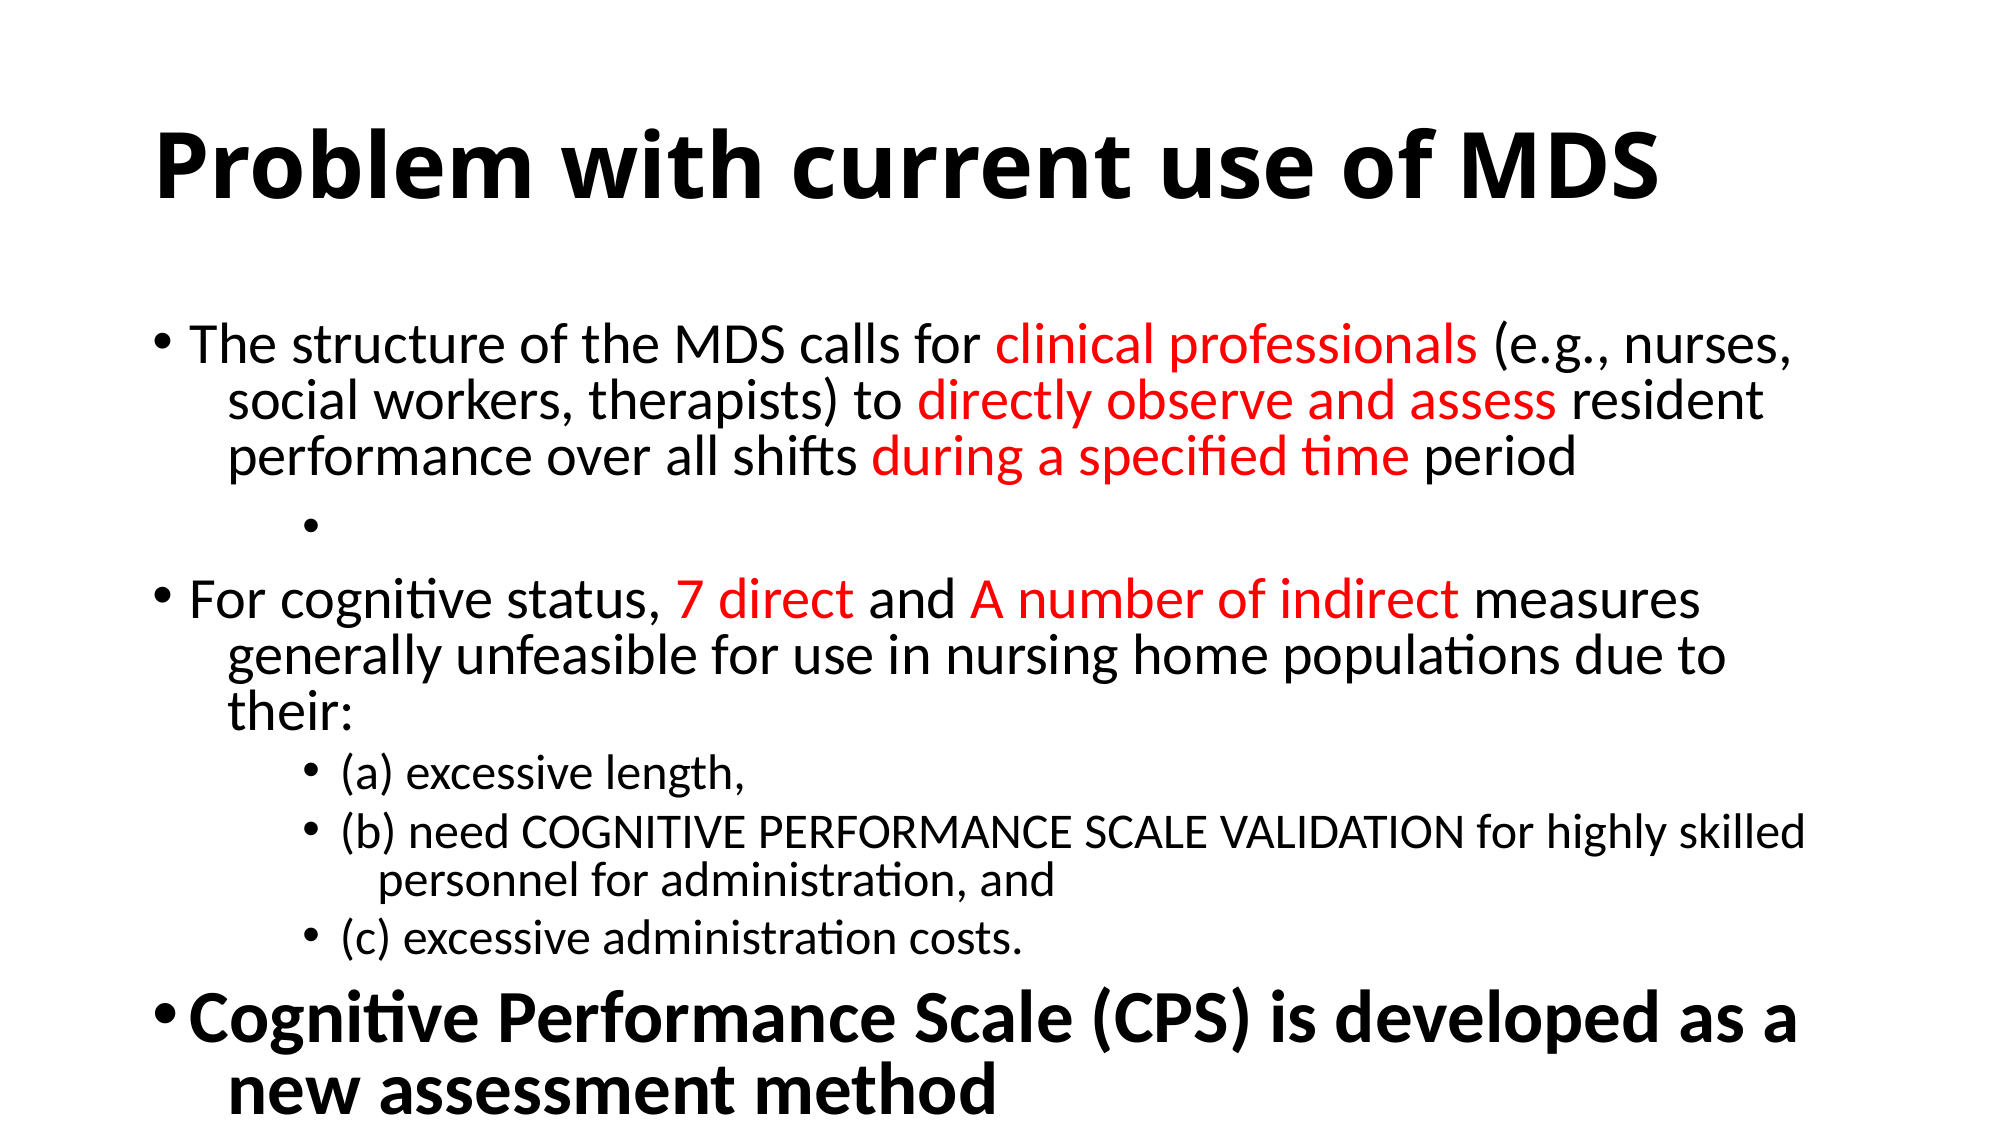

# Problem with current use of MDS
The structure of the MDS calls for clinical professionals (e.g., nurses, social workers, therapists) to directly observe and assess resident performance over all shifts during a specified time period
For cognitive status, 7 direct and A number of indirect measures generally unfeasible for use in nursing home populations due to their:
(a) excessive length,
(b) need COGNITIVE PERFORMANCE SCALE VALIDATION for highly skilled personnel for administration, and
(c) excessive administration costs.
Cognitive Performance Scale (CPS) is developed as a new assessment method